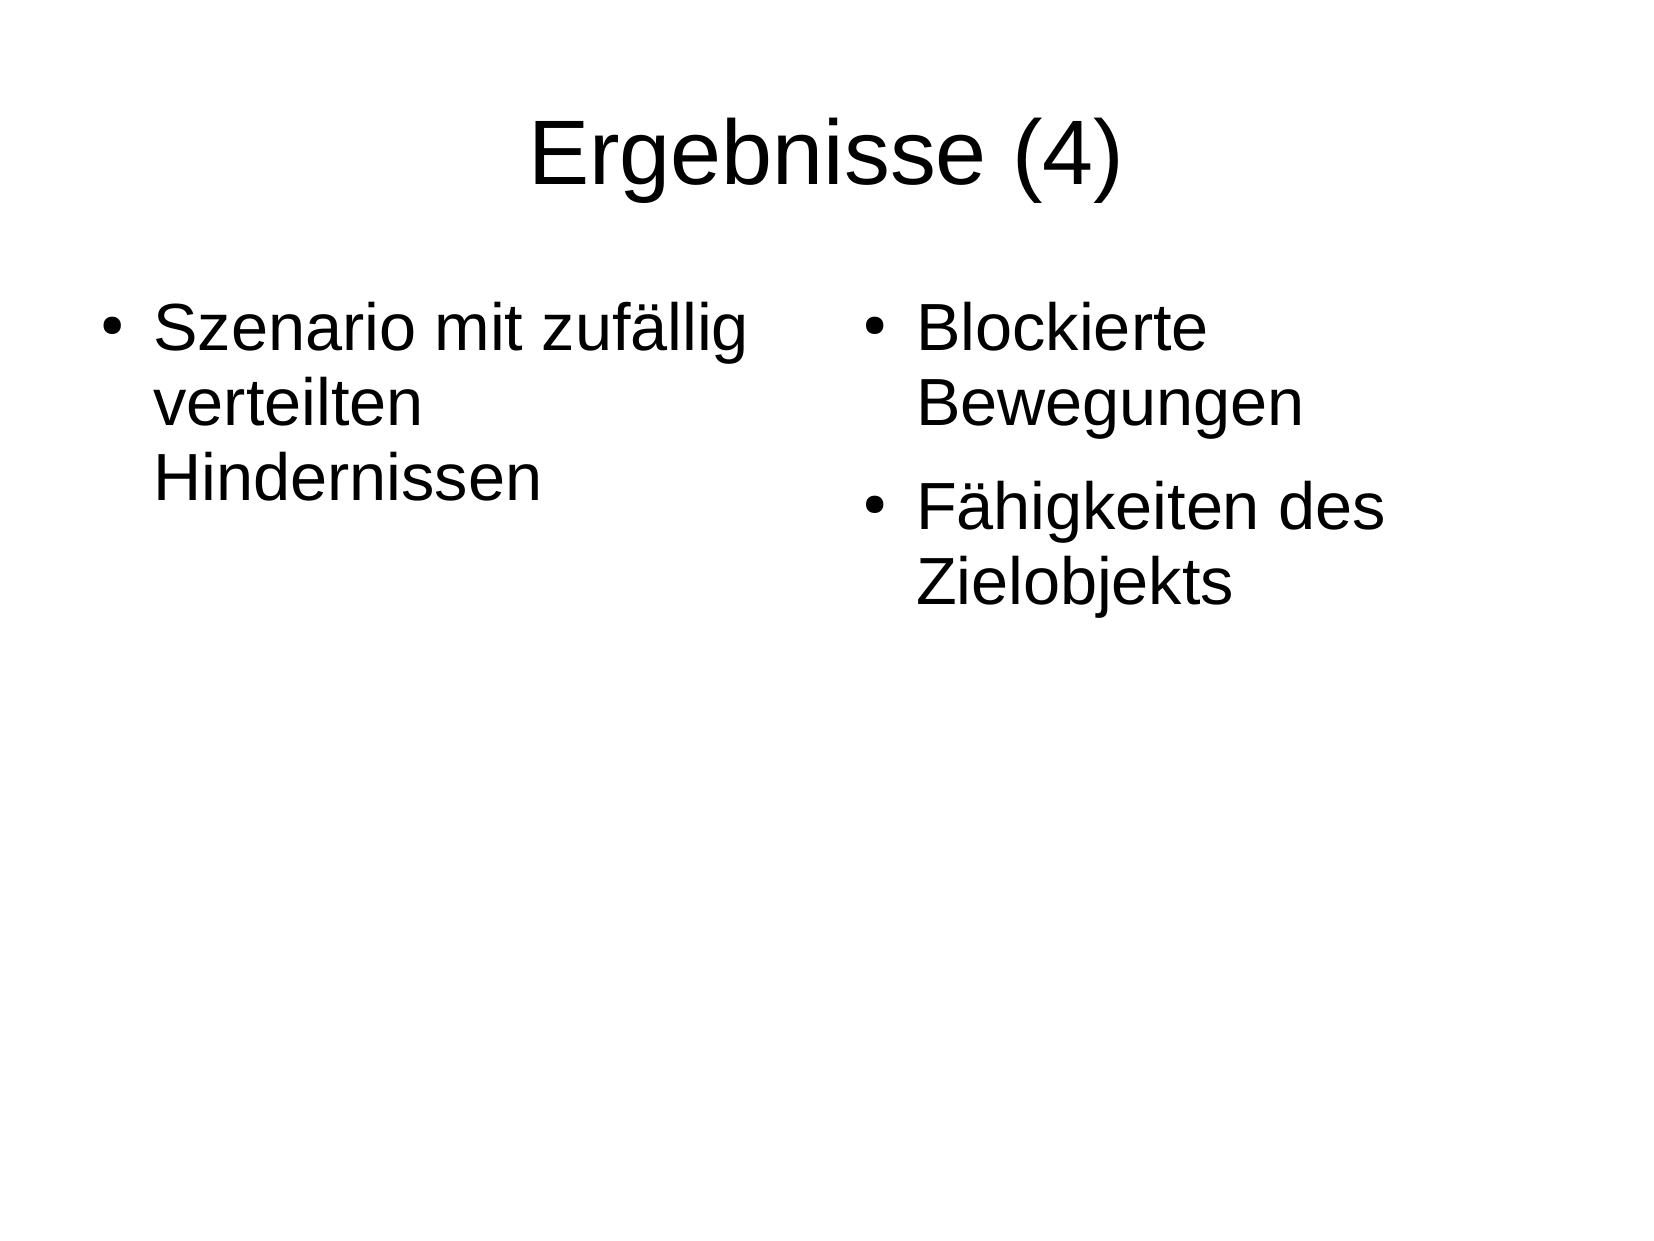

# Ergebnisse (4)
Szenario mit zufällig verteilten Hindernissen
Blockierte Bewegungen
Fähigkeiten des Zielobjekts